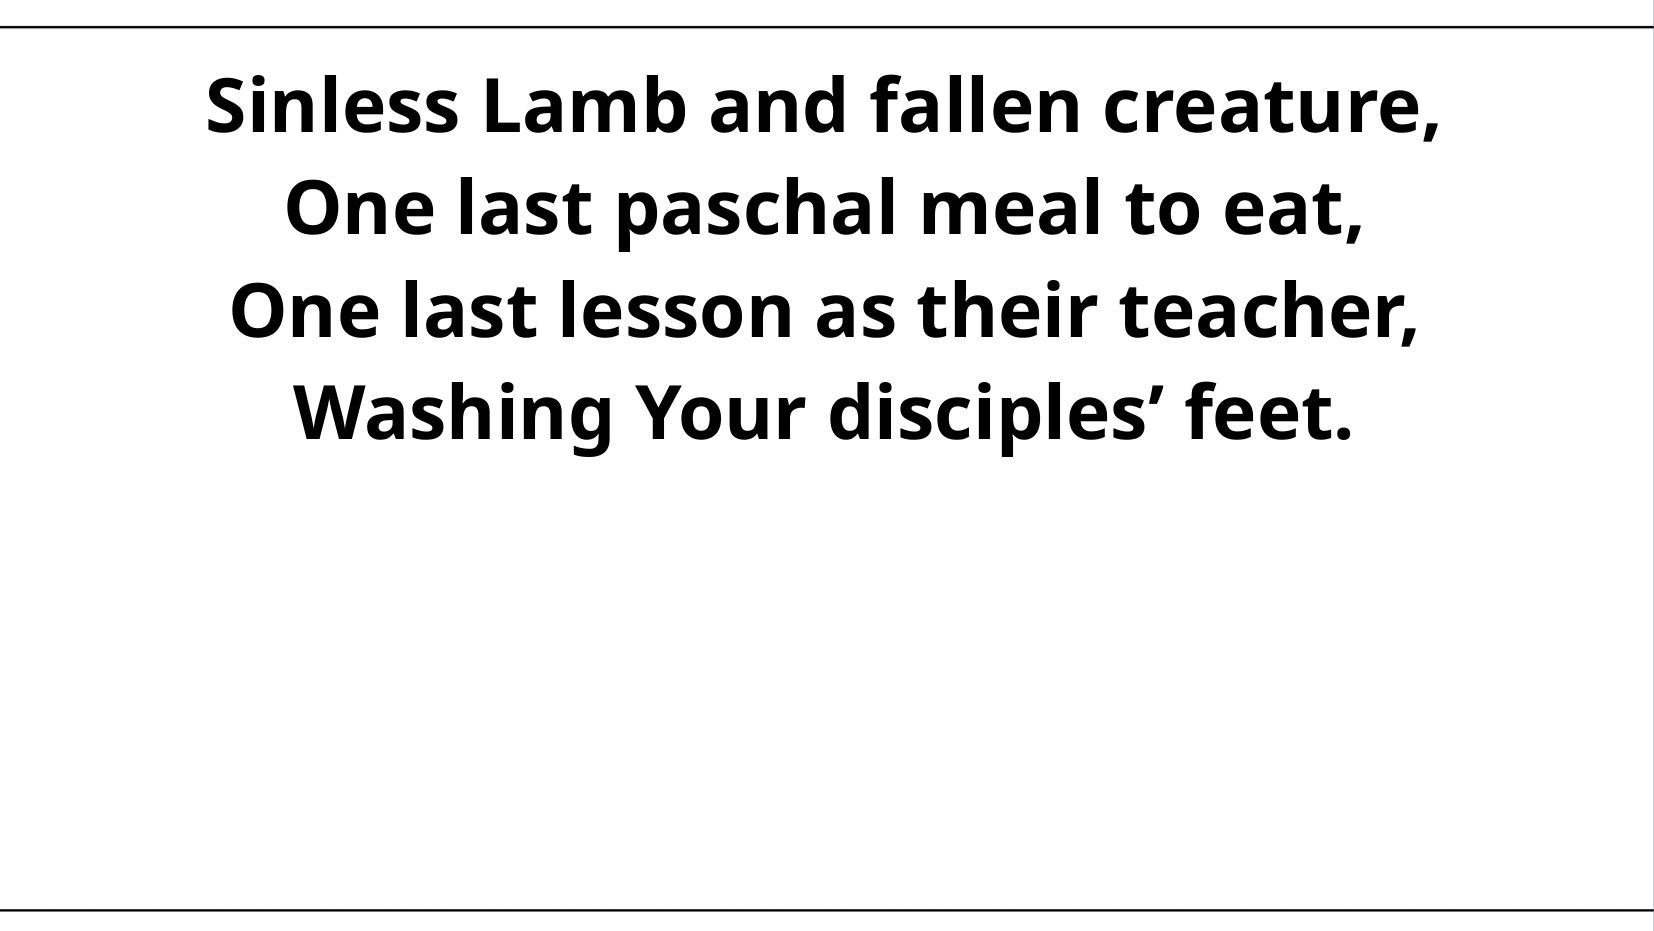

Sinless Lamb and fallen creature,
One last paschal meal to eat,
One last lesson as their teacher,
Washing Your disciples’ feet.